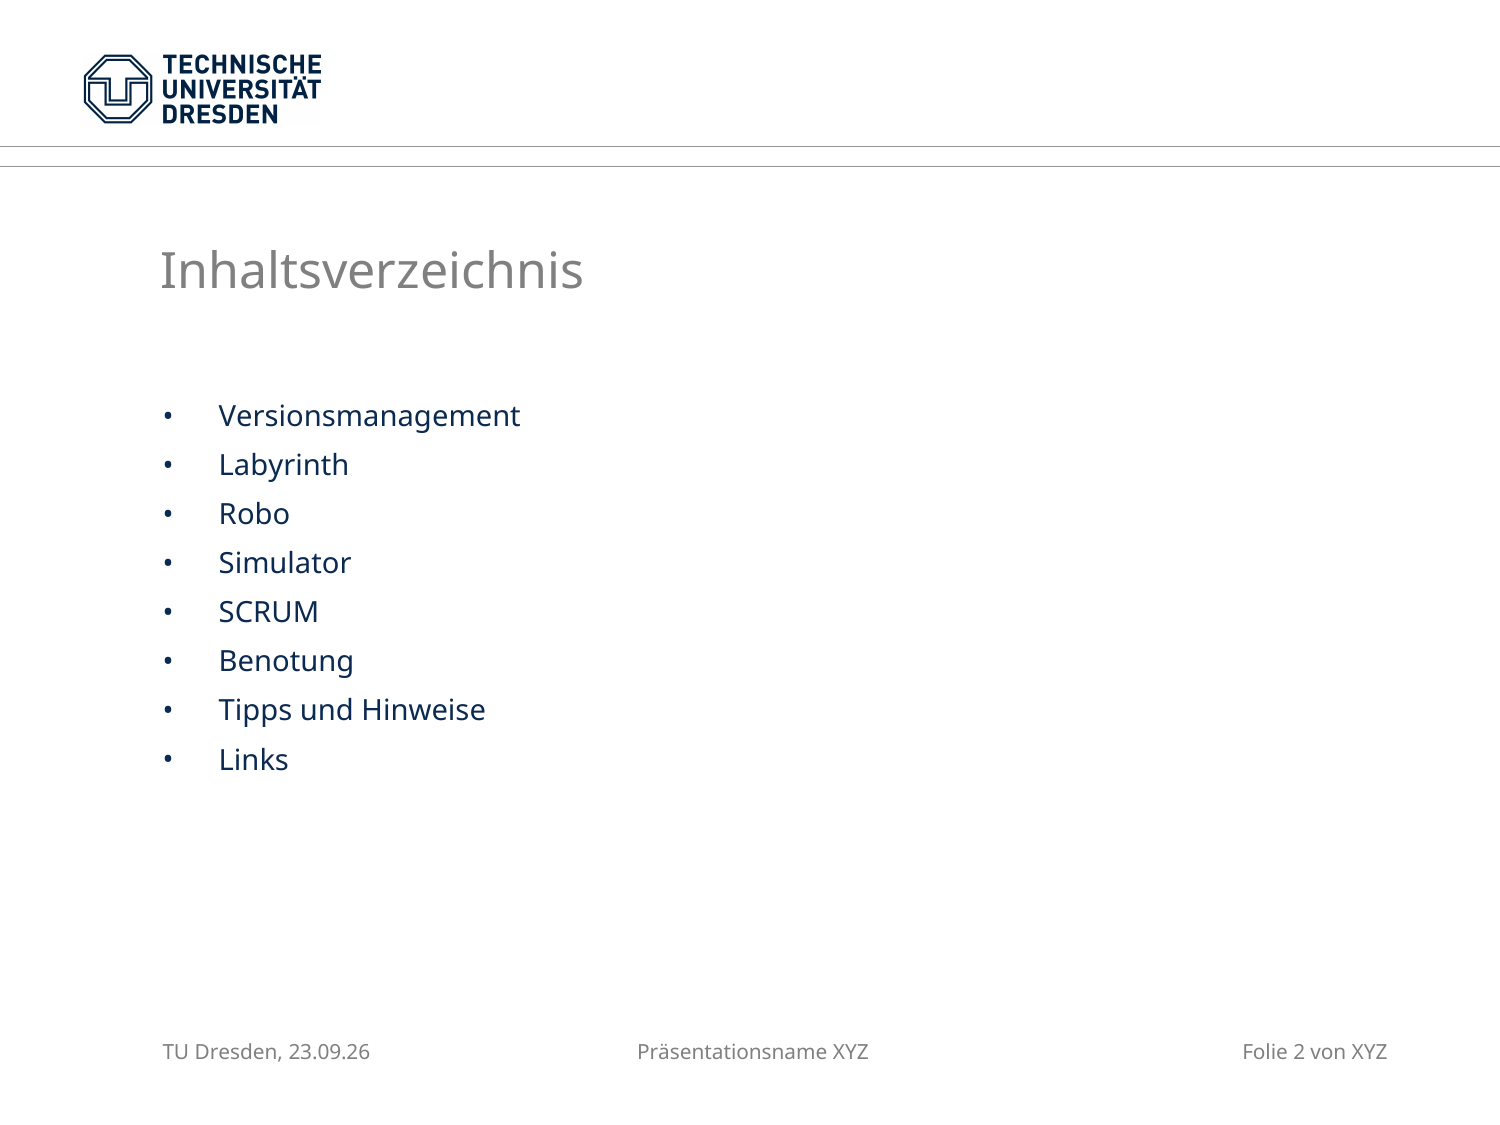

# Inhaltsverzeichnis
Versionsmanagement
Labyrinth
Robo
Simulator
SCRUM
Benotung
Tipps und Hinweise
Links
2